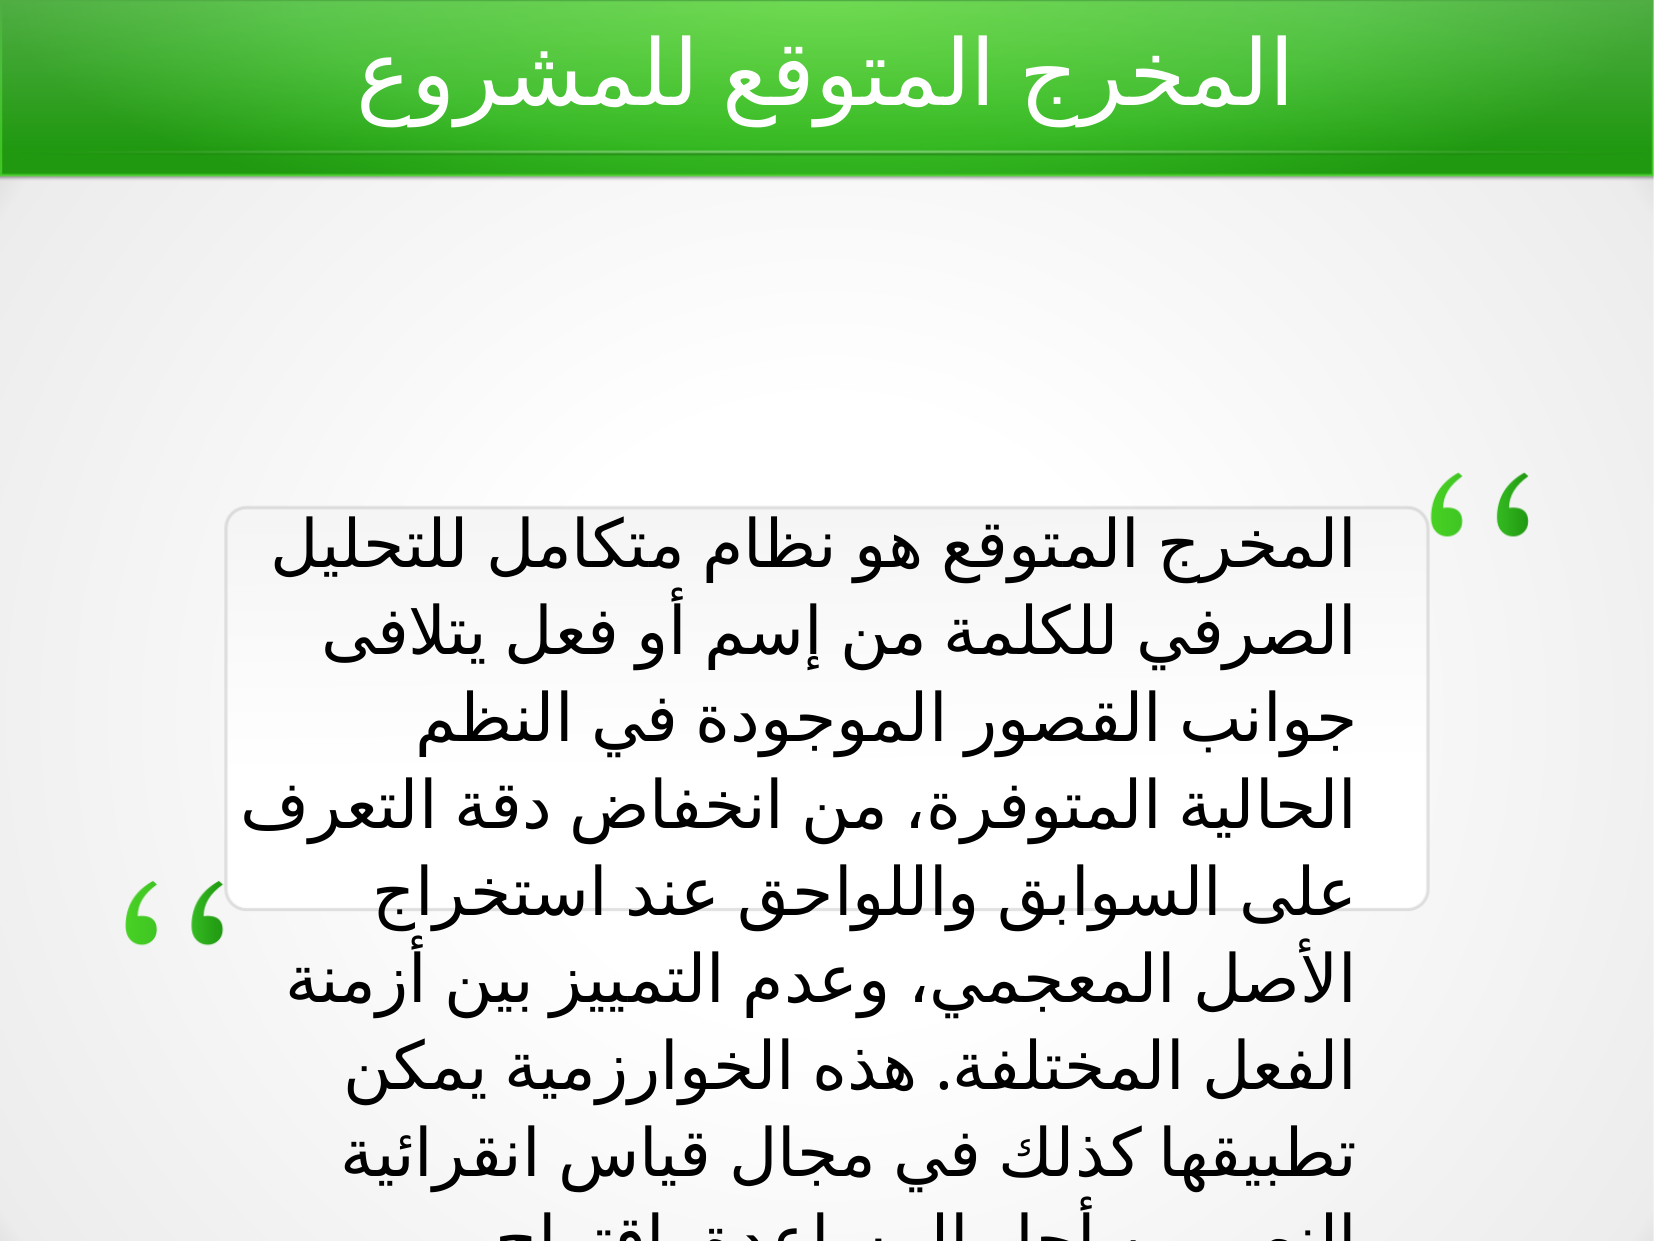

# المخرج المتوقع للمشروع
المخرج المتوقع هو نظام متكامل للتحليل الصرفي للكلمة من إسم أو فعل يتلافى جوانب القصور الموجودة في النظم الحالية المتوفرة، من انخفاض دقة التعرف على السوابق واللواحق عند استخراج الأصل المعجمي، وعدم التمييز بين أزمنة الفعل المختلفة. هذه الخوارزمية يمكن تطبيقها كذلك في مجال قياس انقرائية النص من أجل المساعدة باقتراح المفردات المرادفة أو المعاكسة لكلمة معينة.